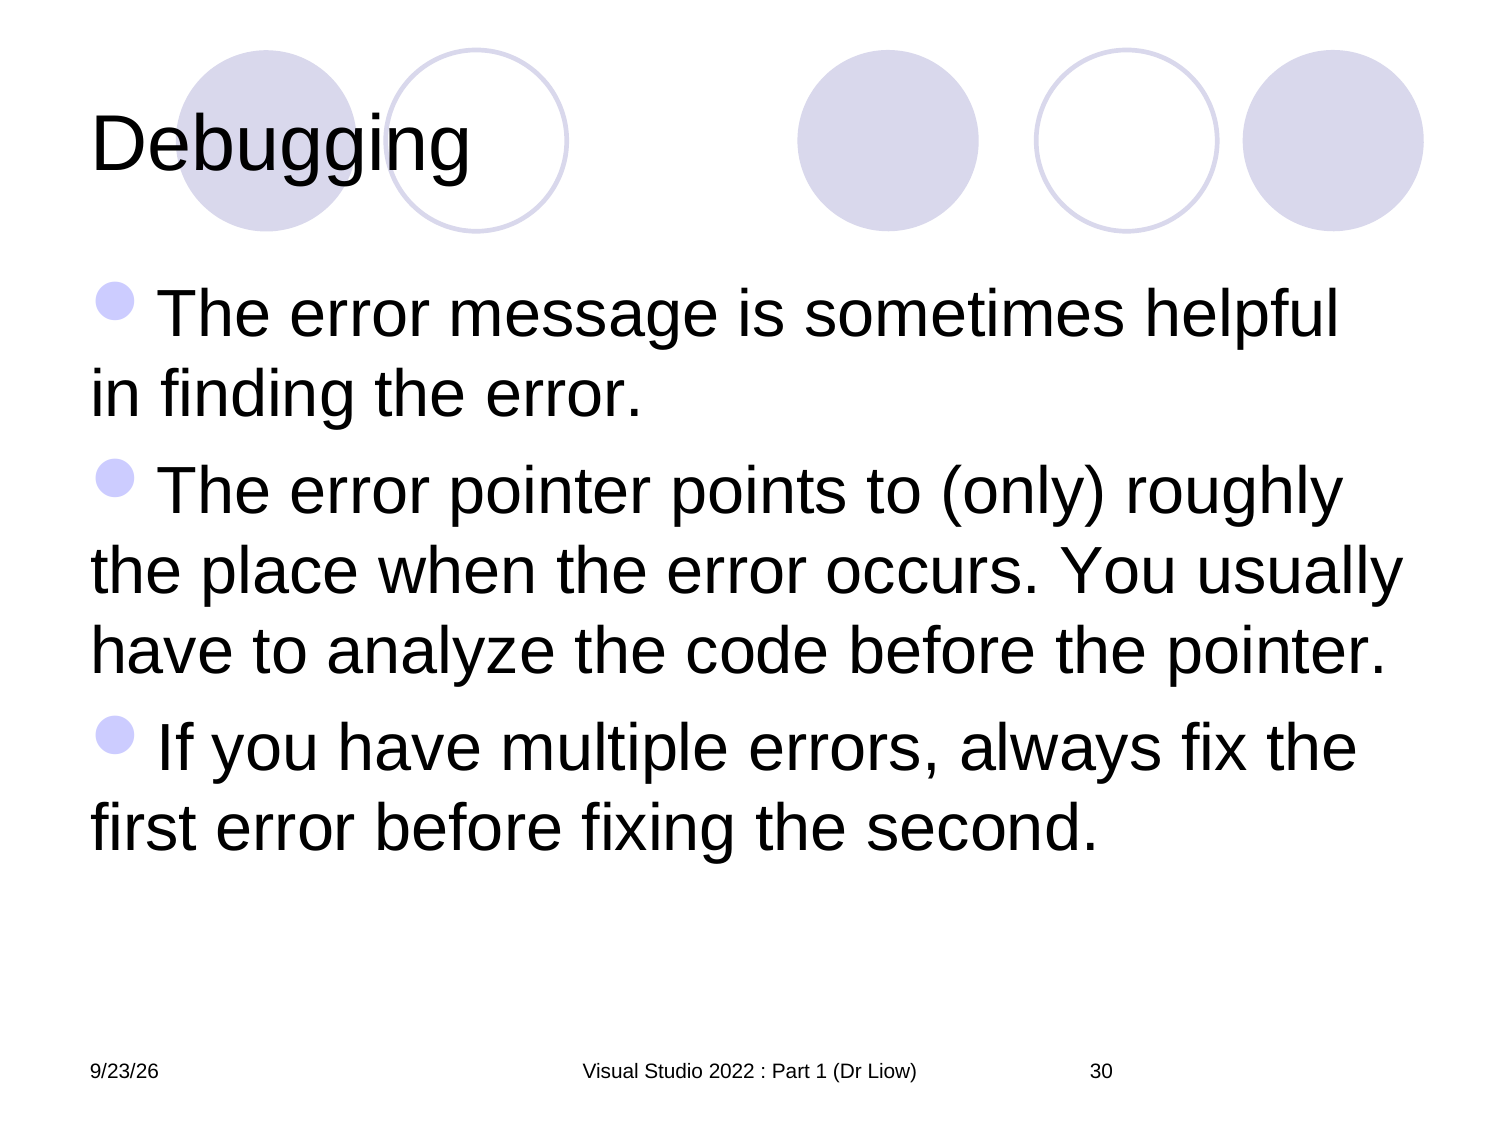

# Debugging
The error message is sometimes helpful in finding the error.
The error pointer points to (only) roughly the place when the error occurs. You usually have to analyze the code before the pointer.
If you have multiple errors, always fix the first error before fixing the second.
Visual Studio 2022 : Part 1 (Dr Liow)